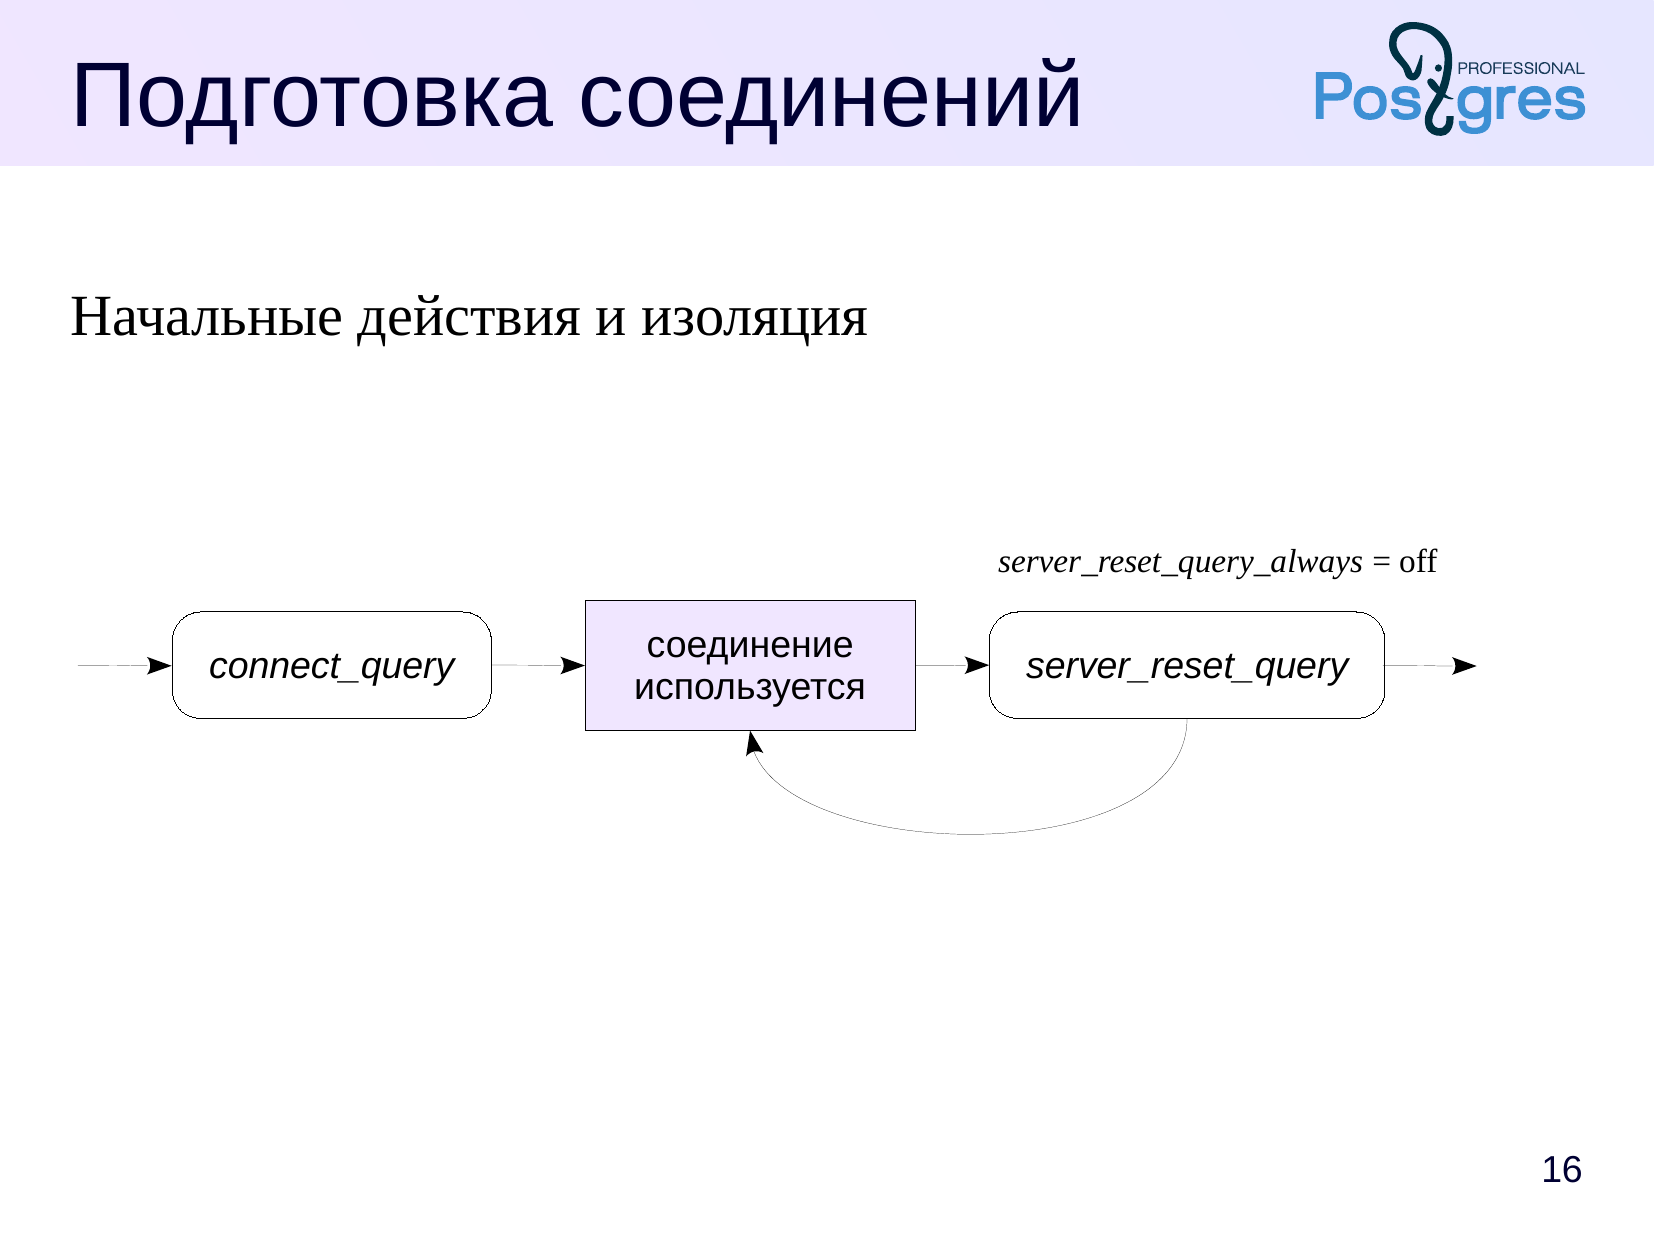

# Подготовка соединений
Начальные действия и изоляция
server_reset_query_always = off
соединение
используется
connect_query
server_reset_query